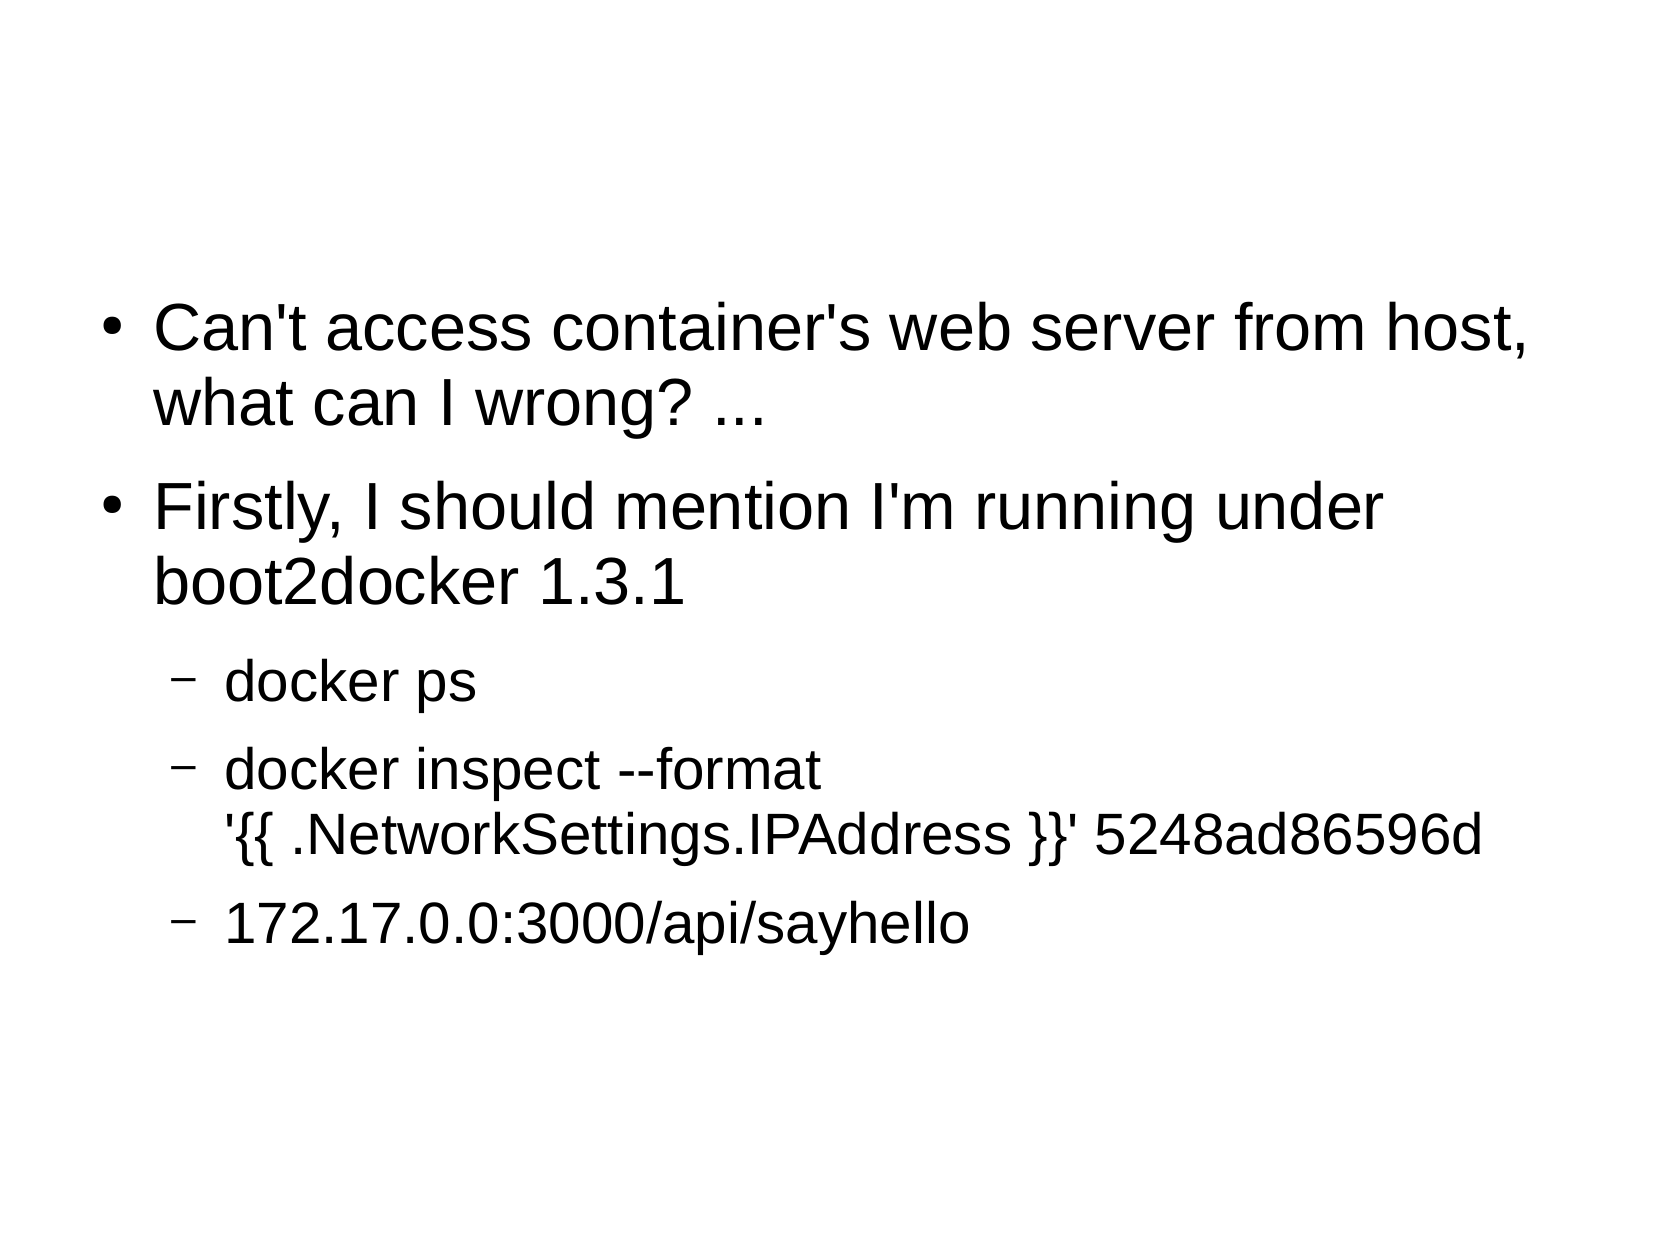

#
Can't access container's web server from host, what can I wrong? ...
Firstly, I should mention I'm running under boot2docker 1.3.1
docker ps
docker inspect --format '{{ .NetworkSettings.IPAddress }}' 5248ad86596d
172.17.0.0:3000/api/sayhello